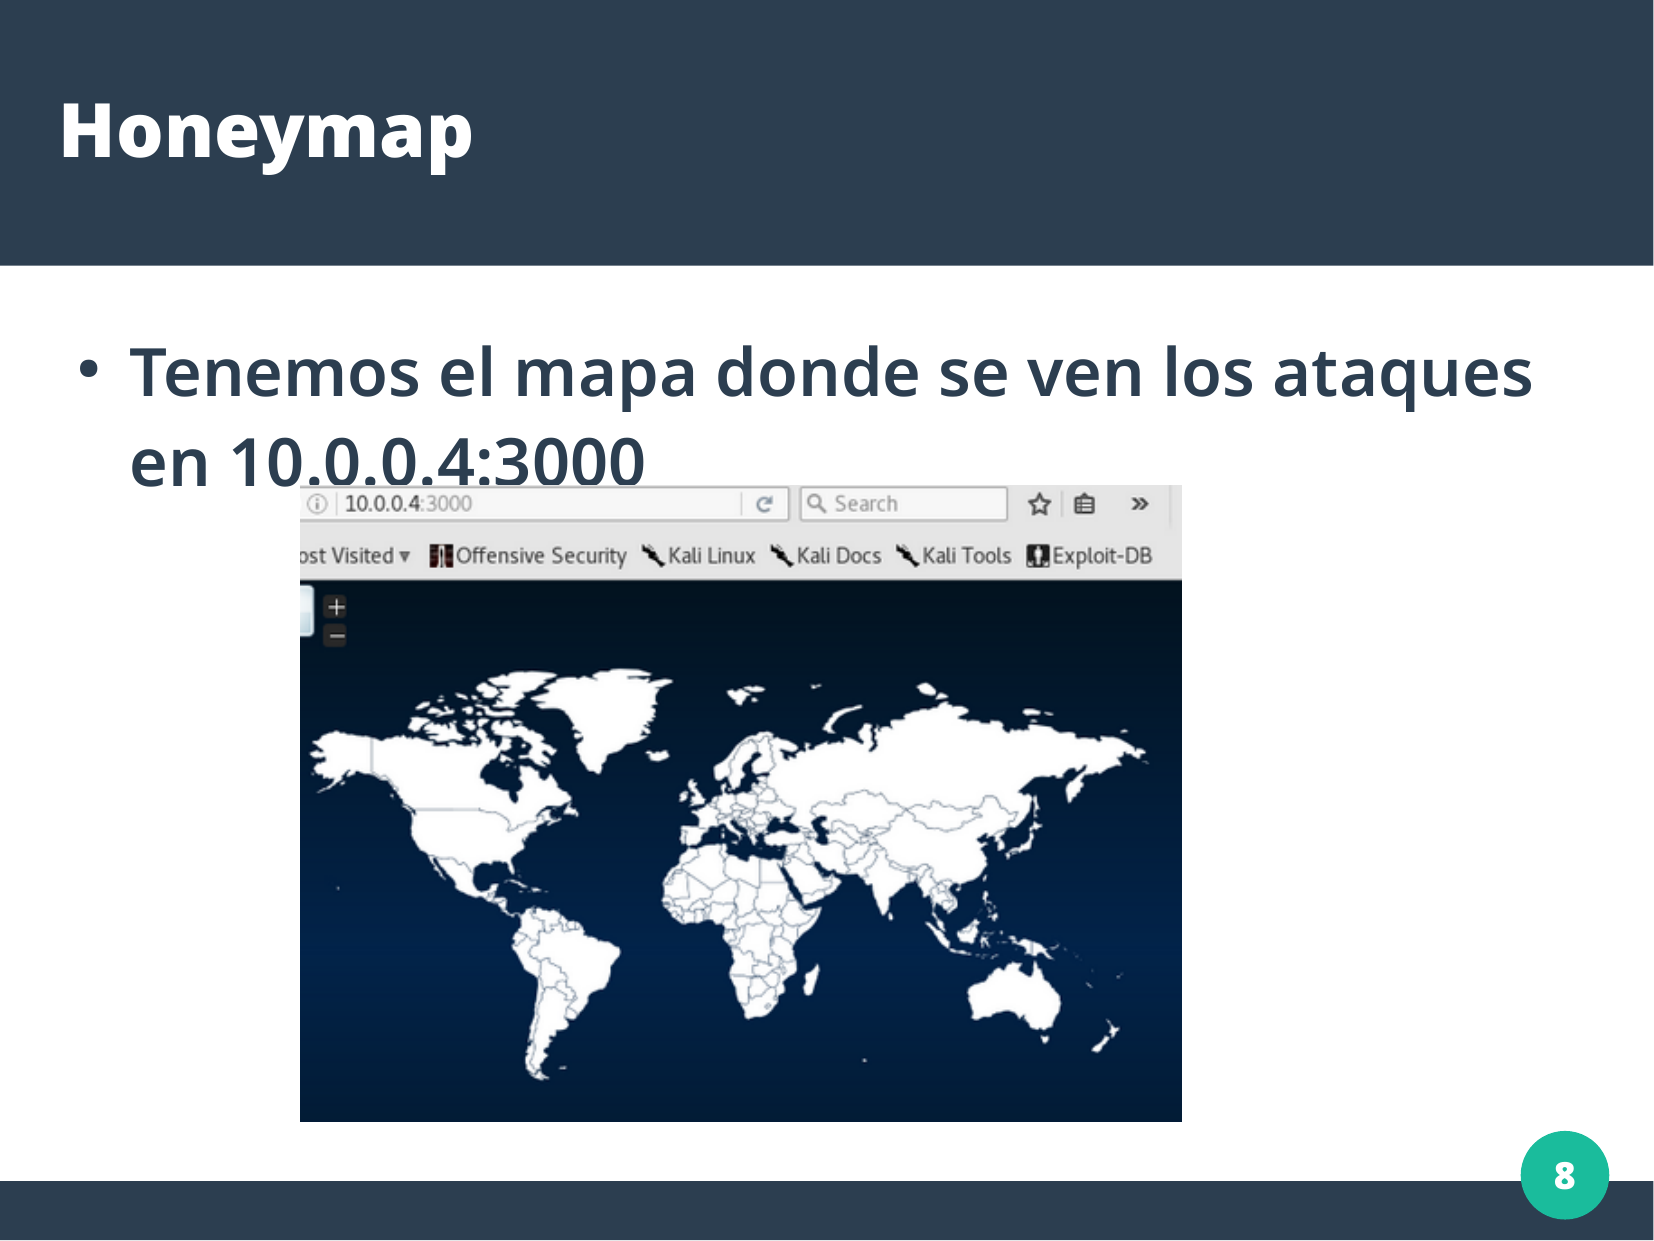

# Honeymap
Tenemos el mapa donde se ven los ataques en 10.0.0.4:3000
8